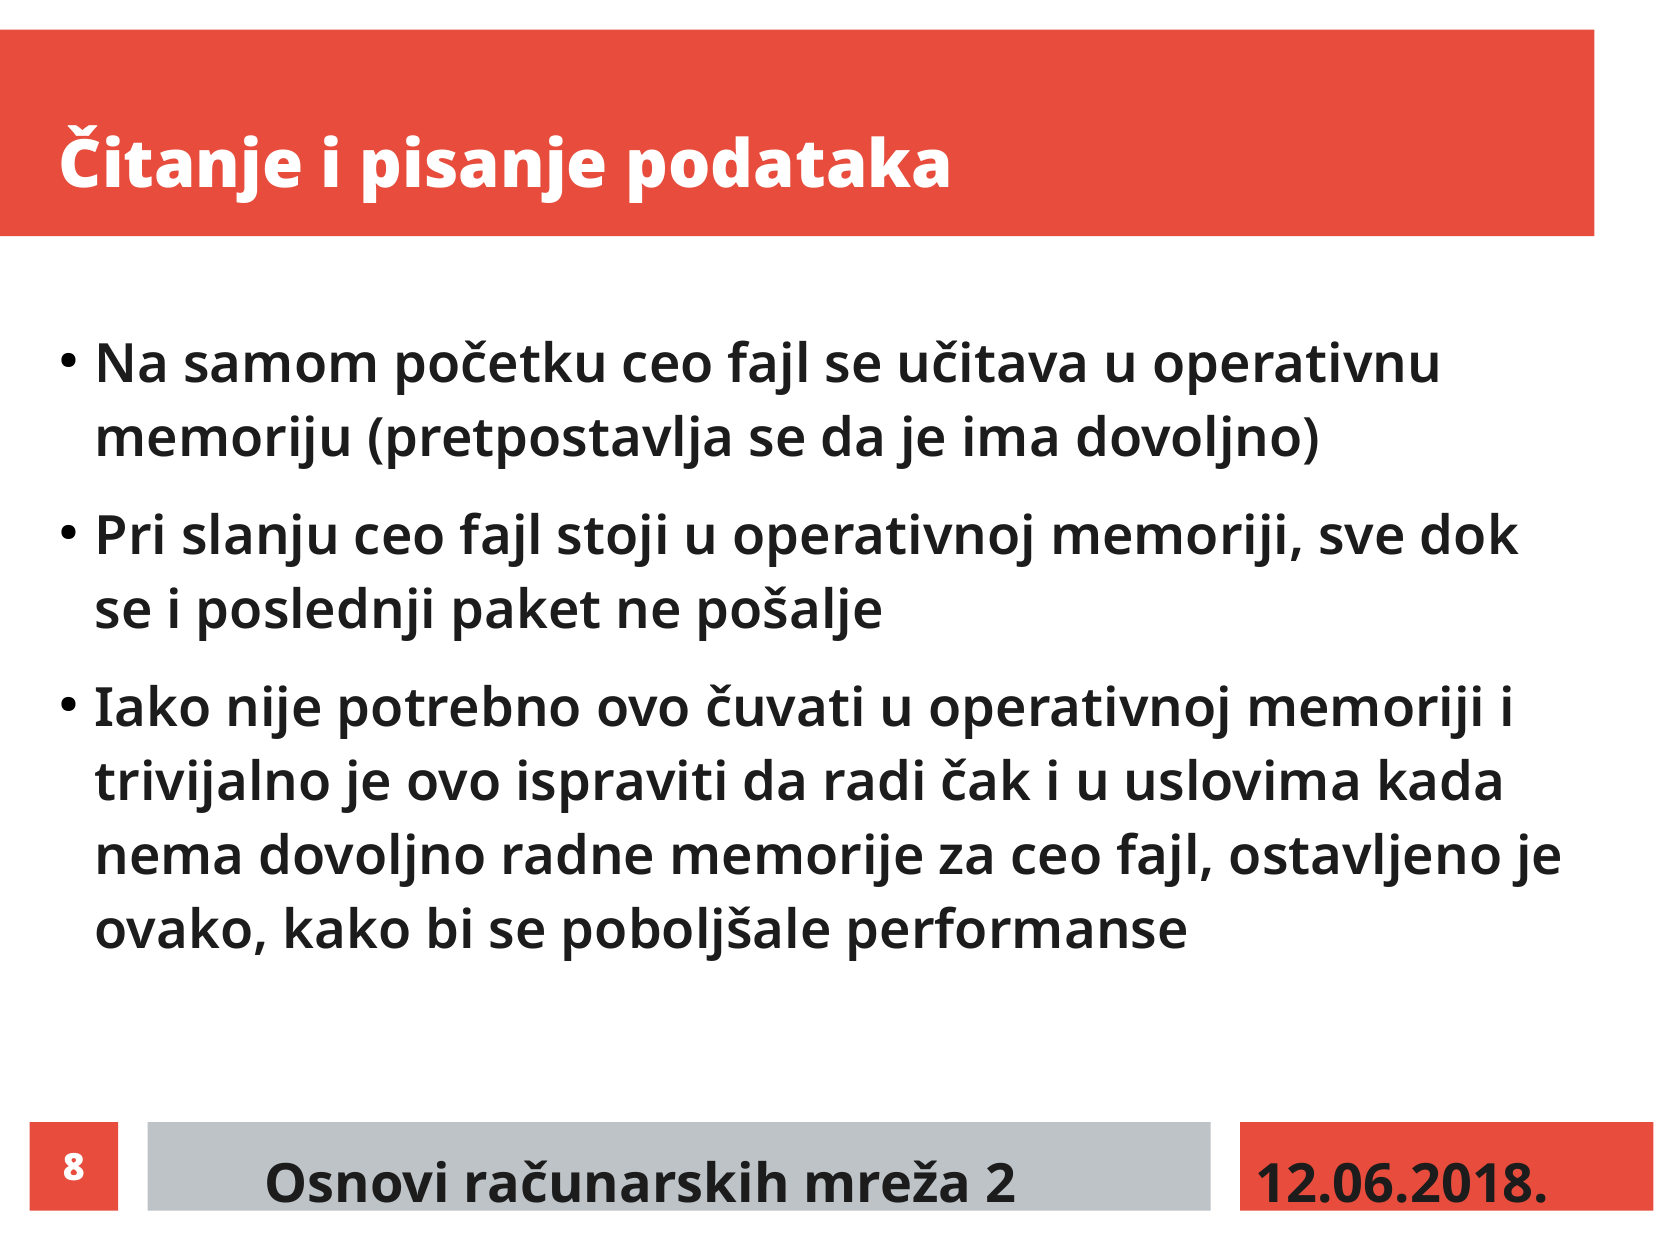

# Čitanje i pisanje podataka
Na samom početku ceo fajl se učitava u operativnu memoriju (pretpostavlja se da je ima dovoljno)
Pri slanju ceo fajl stoji u operativnoj memoriji, sve dok se i poslednji paket ne pošalje
Iako nije potrebno ovo čuvati u operativnoj memoriji i trivijalno je ovo ispraviti da radi čak i u uslovima kada nema dovoljno radne memorije za ceo fajl, ostavljeno je ovako, kako bi se poboljšale performanse
8
Osnovi računarskih mreža 2
12.06.2018.